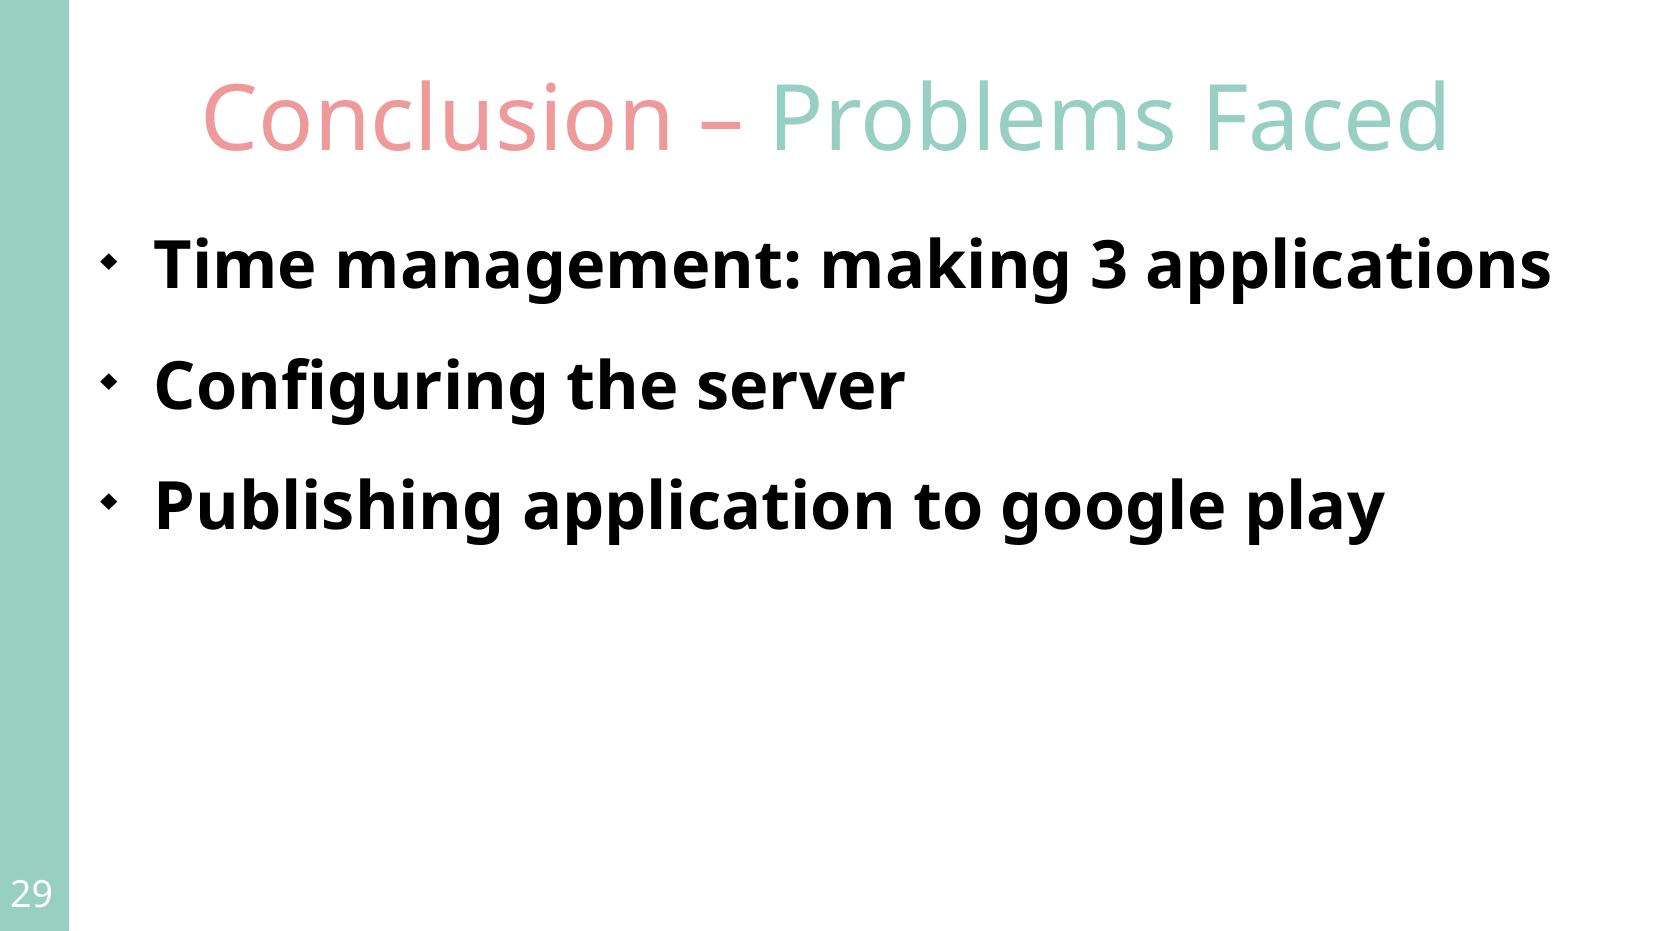

# Conclusion – Problems Faced
Time management: making 3 applications
Configuring the server
Publishing application to google play